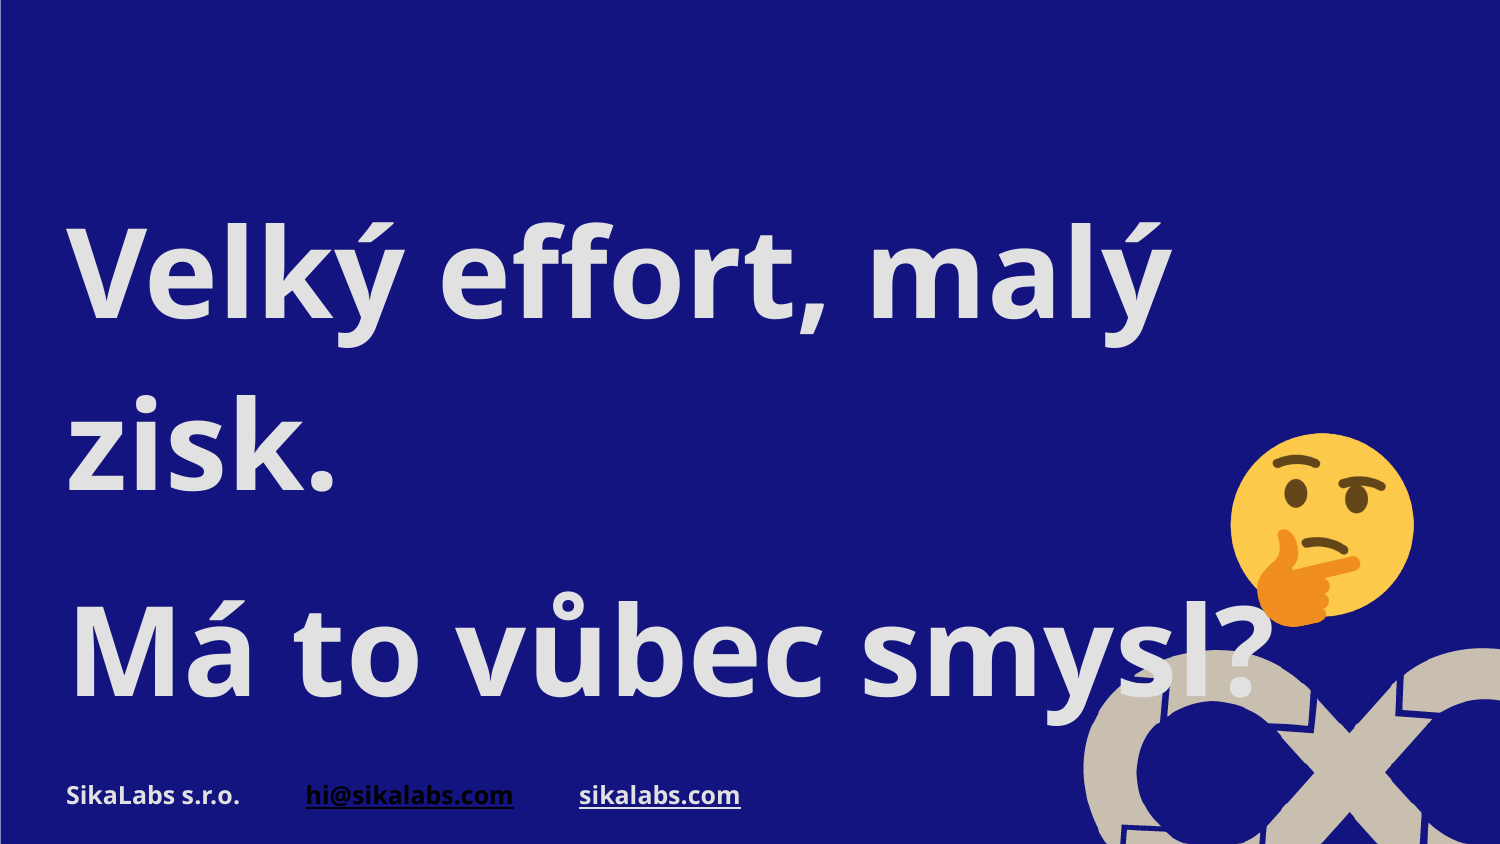

#
Velký effort, malý zisk.
Má to vůbec smysl?